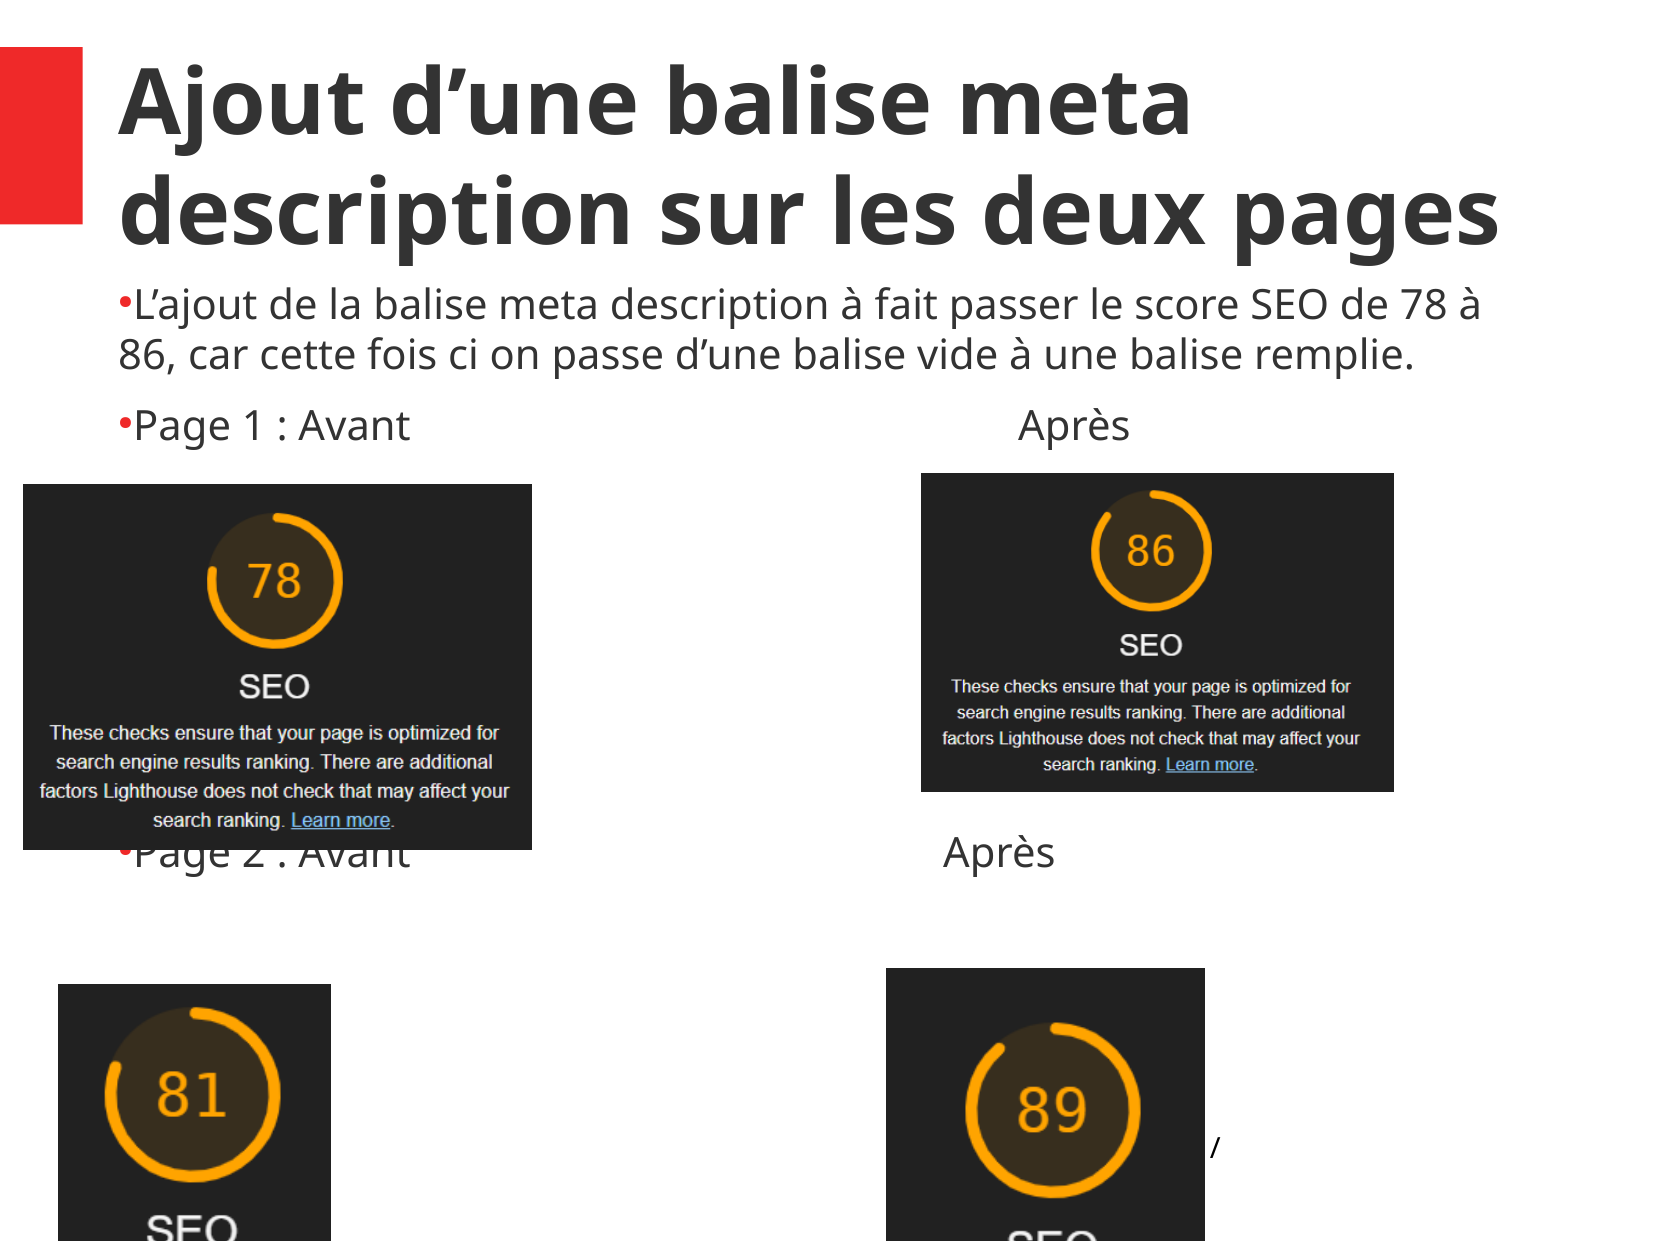

# Ajout d’une balise meta description sur les deux pages
L’ajout de la balise meta description à fait passer le score SEO de 78 à 86, car cette fois ci on passe d’une balise vide à une balise remplie.
Page 1 : Avant									Après
Page 2 : Avant								Après